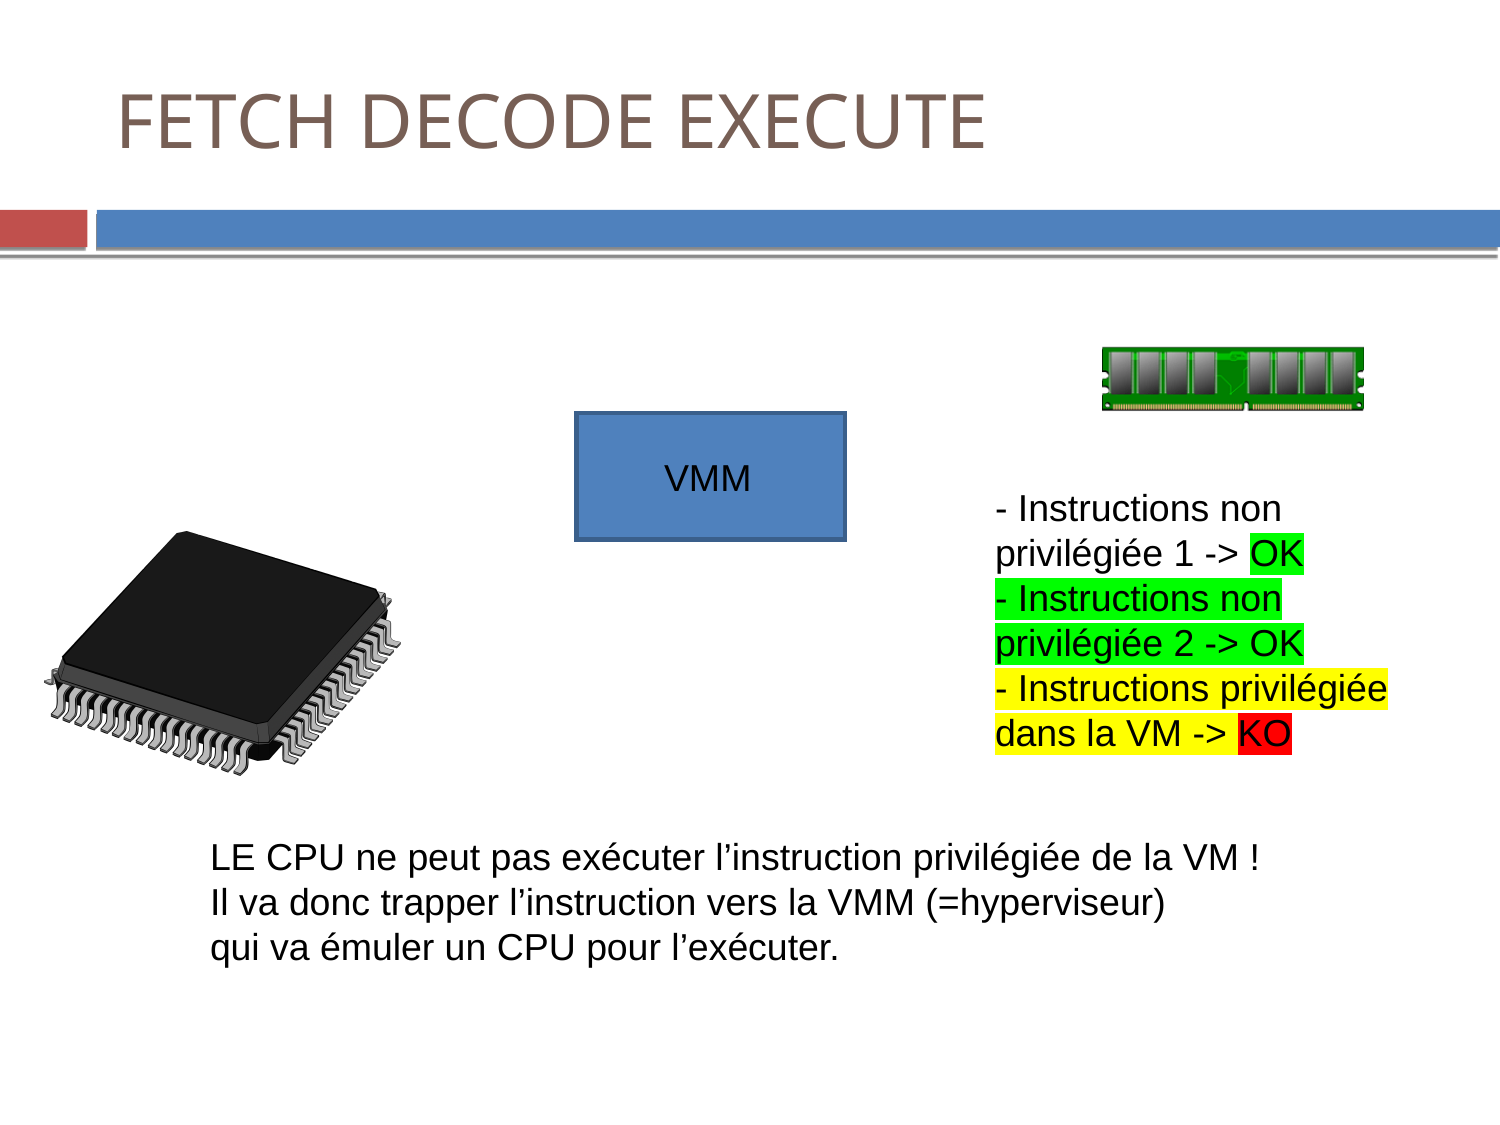

FETCH DECODE EXECUTE
VMM
- Instructions non privilégiée 1 -> OK
- Instructions non privilégiée 2 -> OK
- Instructions privilégiée dans la VM -> KO
LE CPU ne peut pas exécuter l’instruction privilégiée de la VM !
Il va donc trapper l’instruction vers la VMM (=hyperviseur)
qui va émuler un CPU pour l’exécuter.